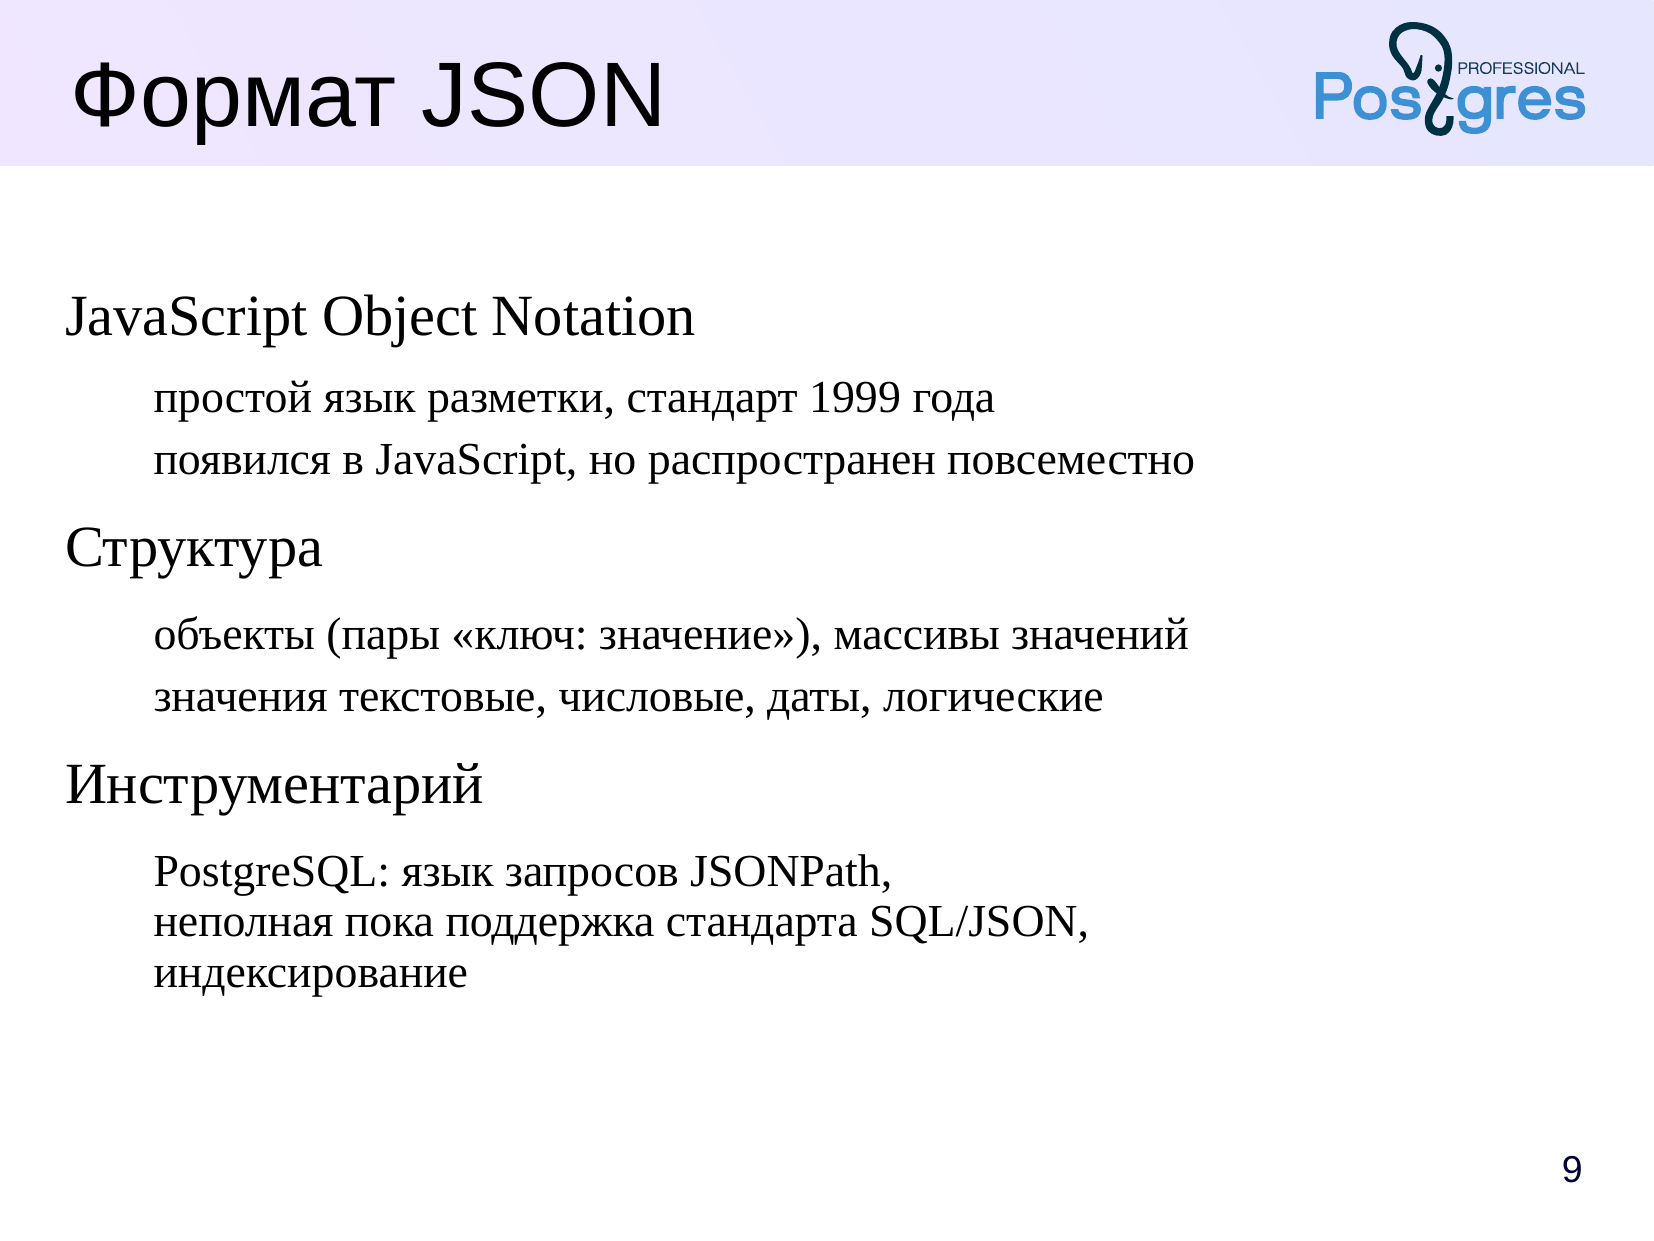

# Формат JSON
JavaScript Object Notation
простой язык разметки, стандарт 1999 года
появился в JavaScript, но распространен повсеместно
Структура
объекты (пары «ключ: значение»), массивы значений
значения текстовые, числовые, даты, логические
Инструментарий
PostgreSQL: язык запросов JSONPath,
неполная пока поддержка стандарта SQL/JSON,
индексирование